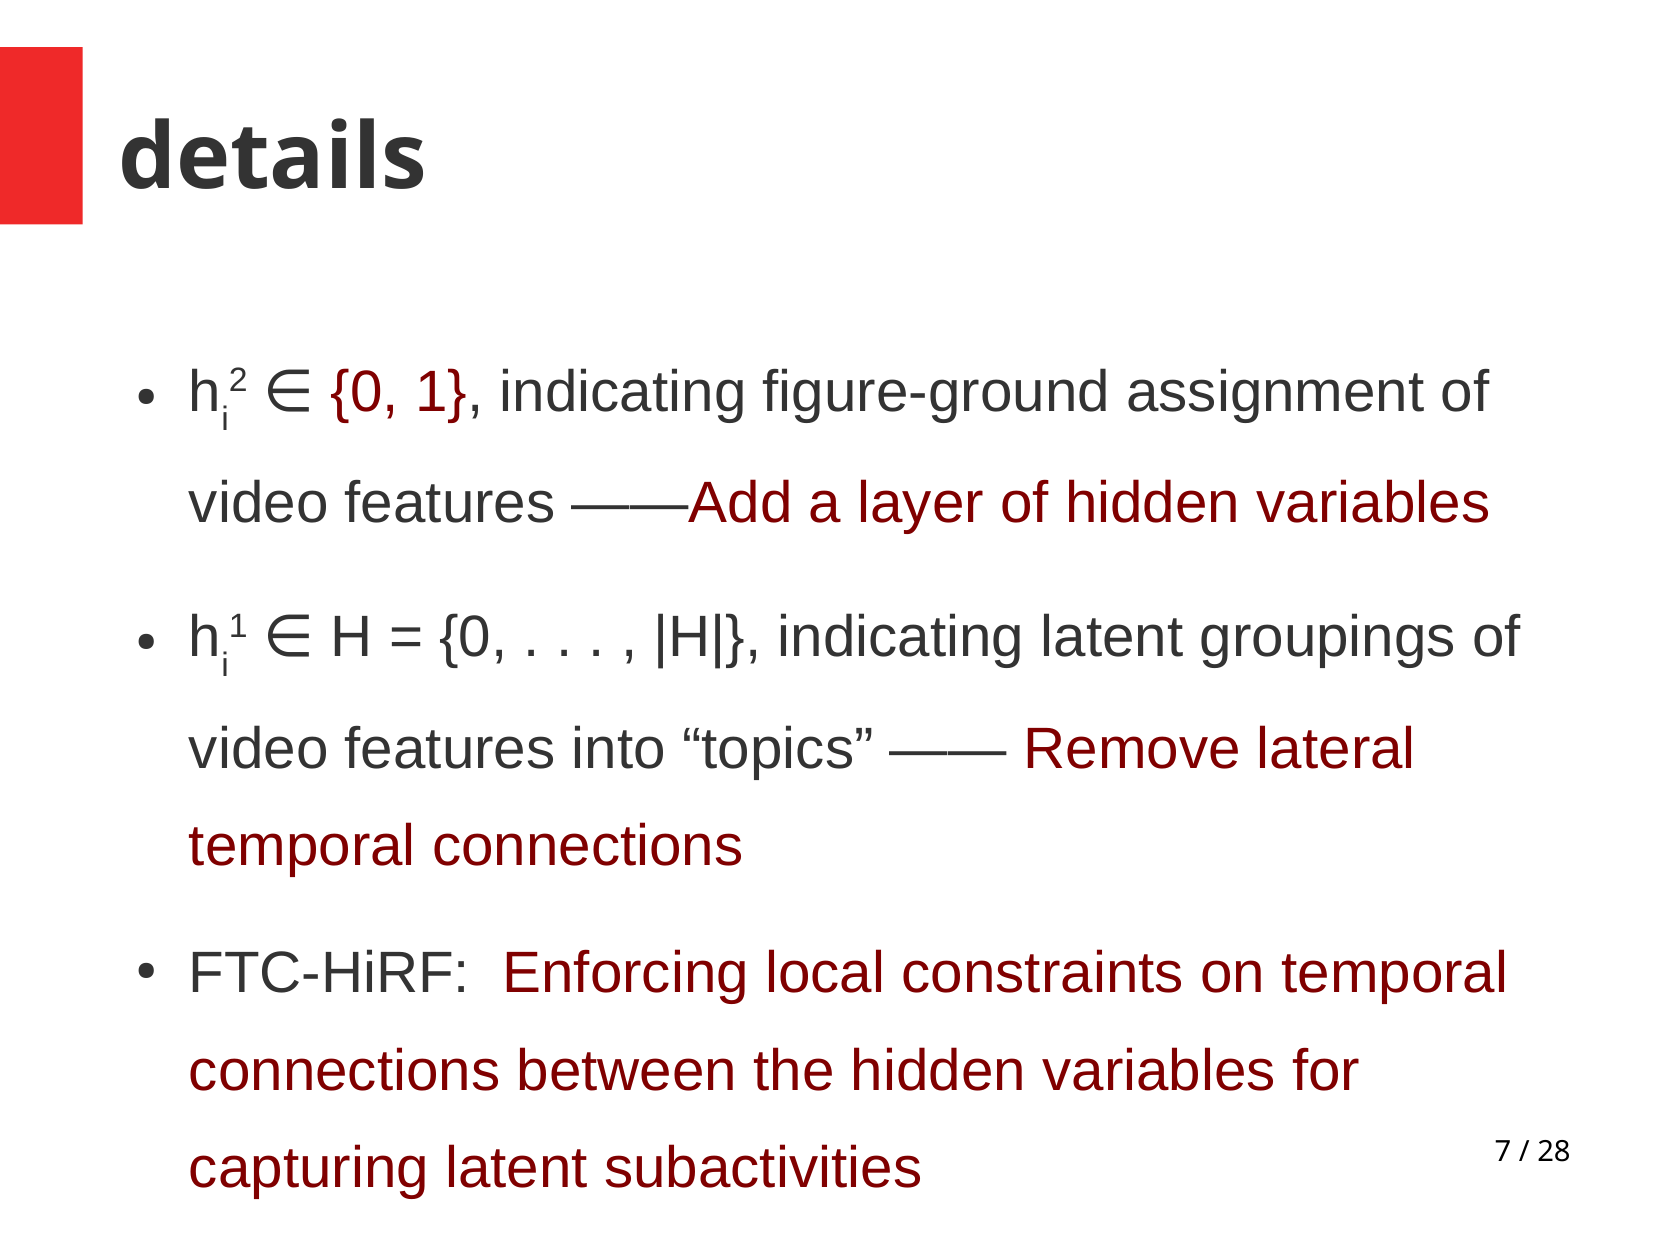

# details
hi2 ∈ {0, 1}, indicating figure-ground assignment of video features ——Add a layer of hidden variables
hi1 ∈ H = {0, . . . , |H|}, indicating latent groupings of video features into “topics” —— Remove lateral temporal connections
FTC-HiRF: Enforcing local constraints on temporal connections between the hidden variables for capturing latent subactivities
7